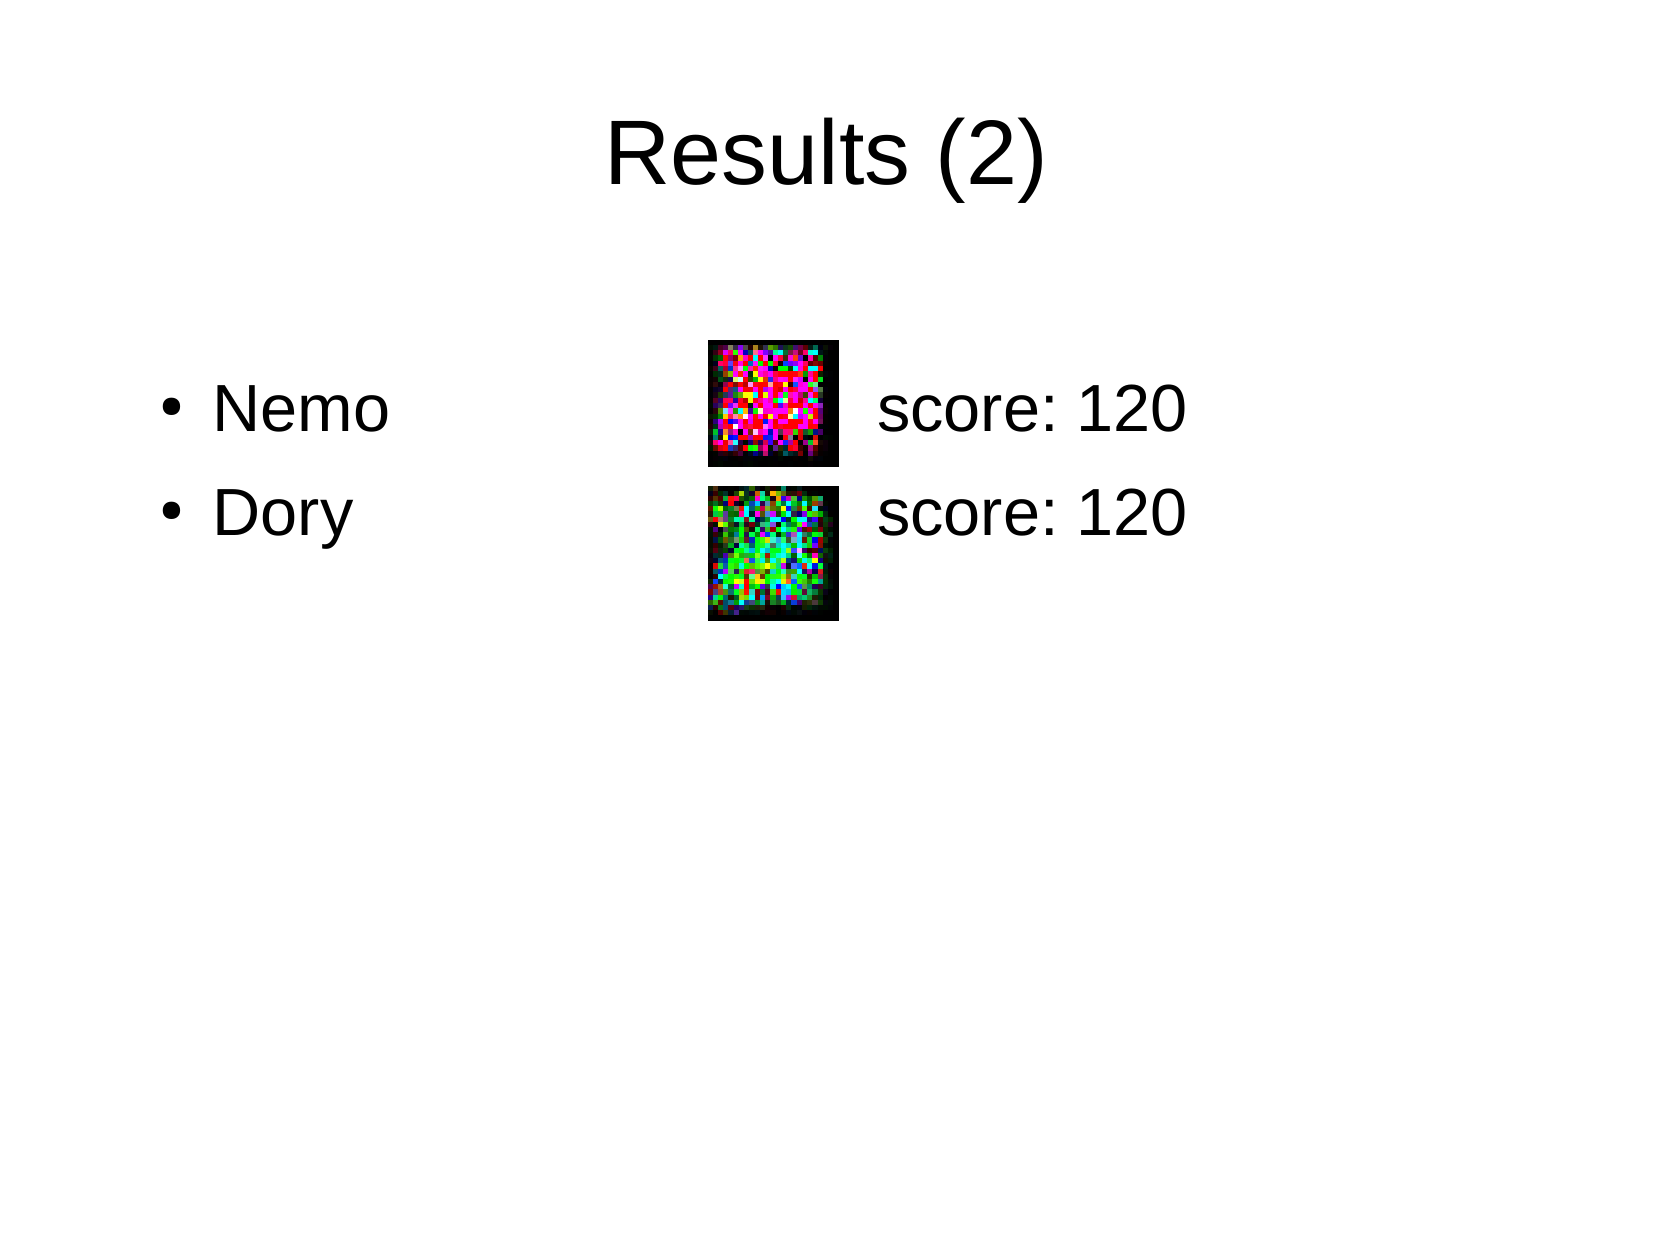

# Results (2)
Nemo							score: 120
Dory								score: 120